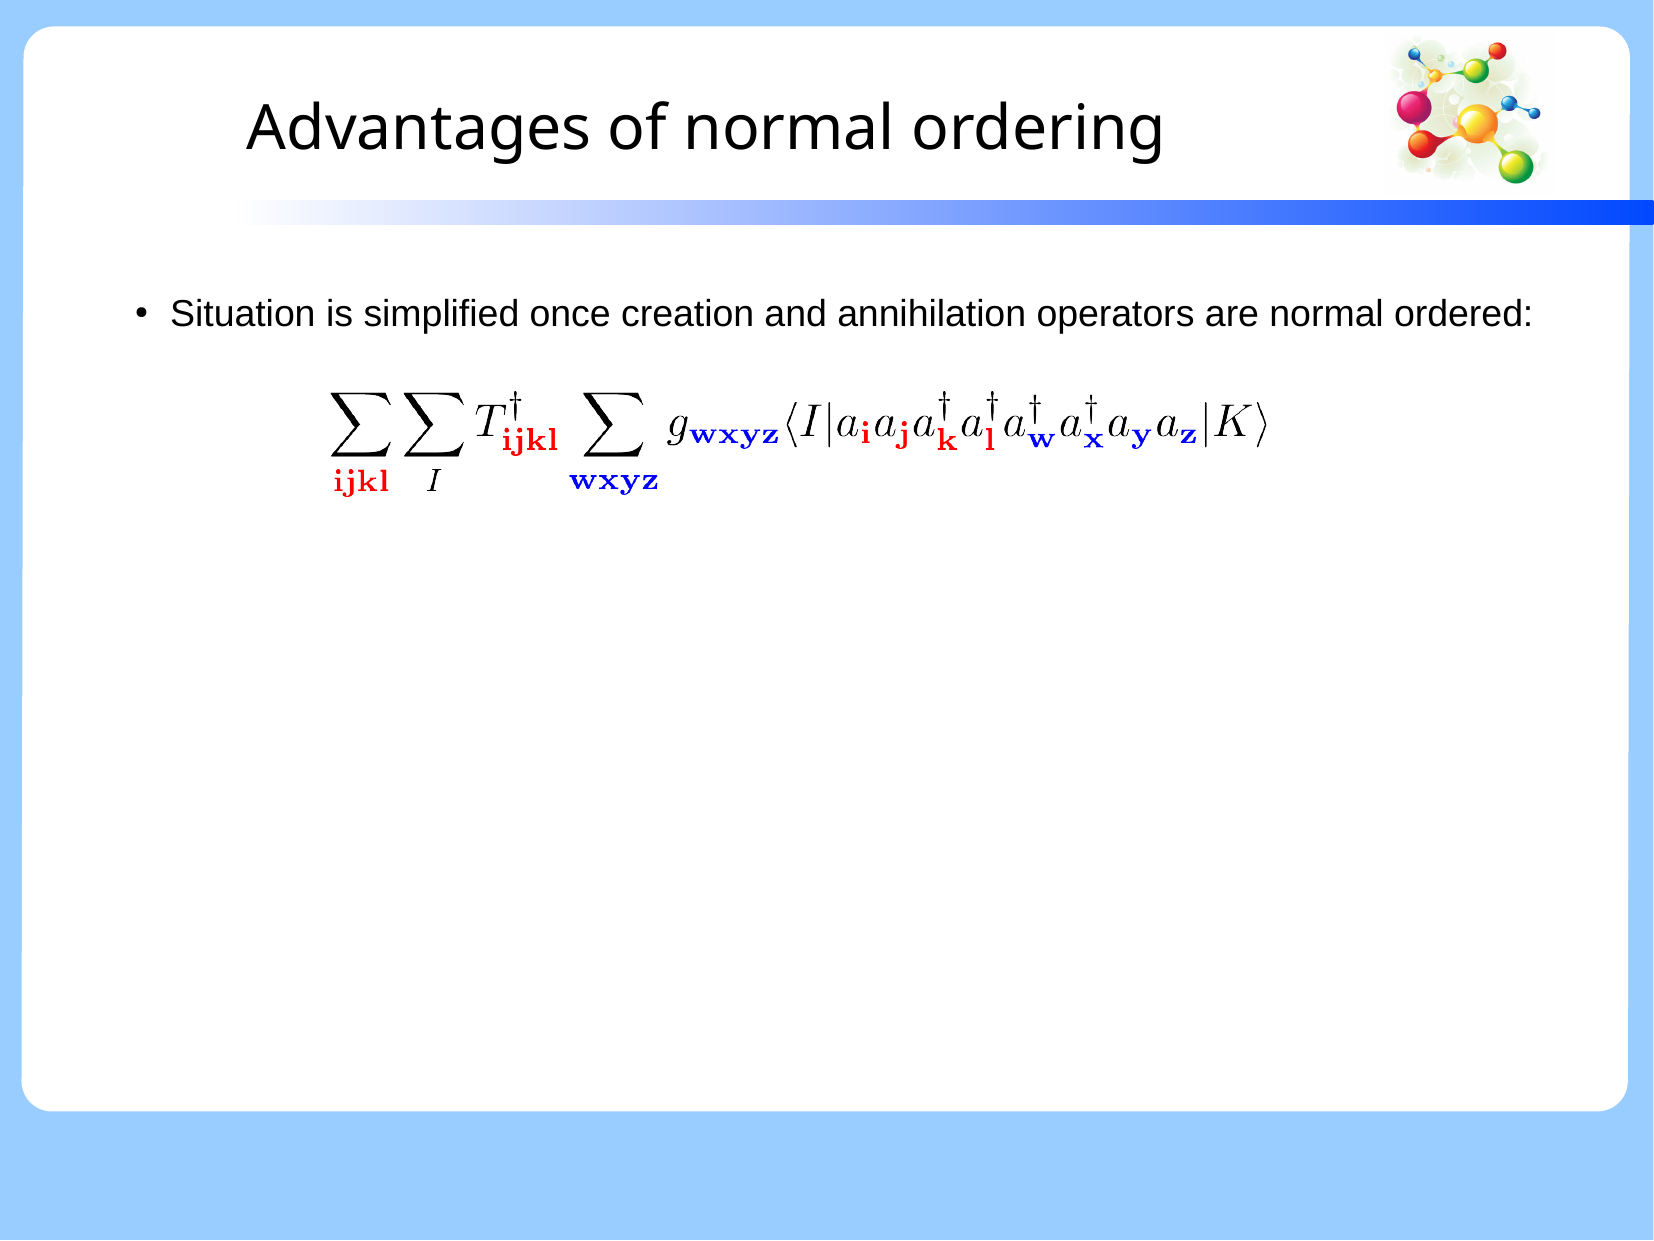

# Advantages of normal ordering
Situation is simplified once creation and annihilation operators are normal ordered: